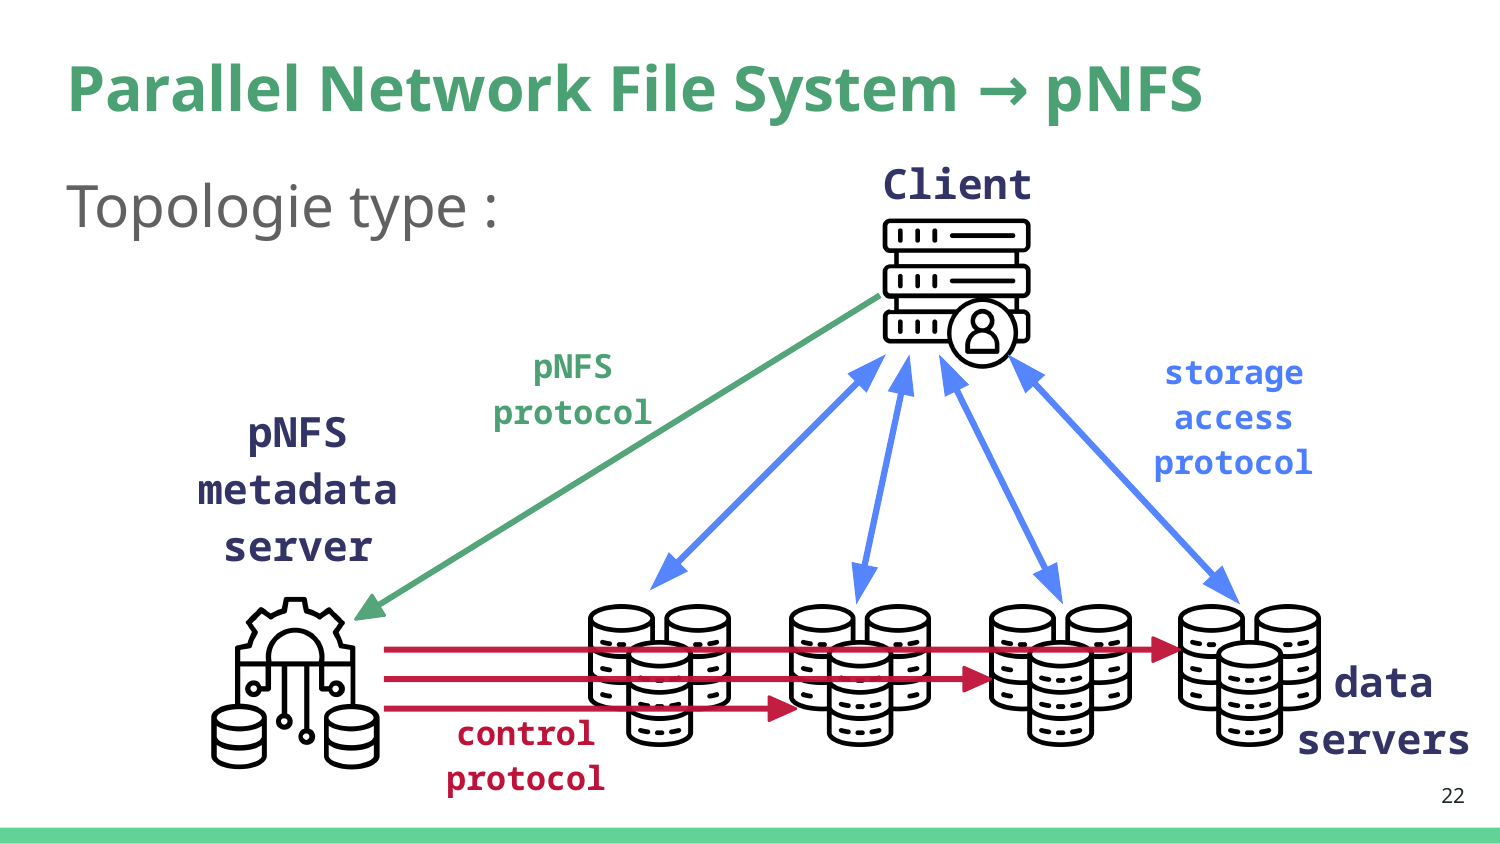

# Parallel Network File System → pNFS
Topologie type :
Client
pNFS
protocol
storage
access
protocol
pNFS
metadata
server
data
servers
control
protocol